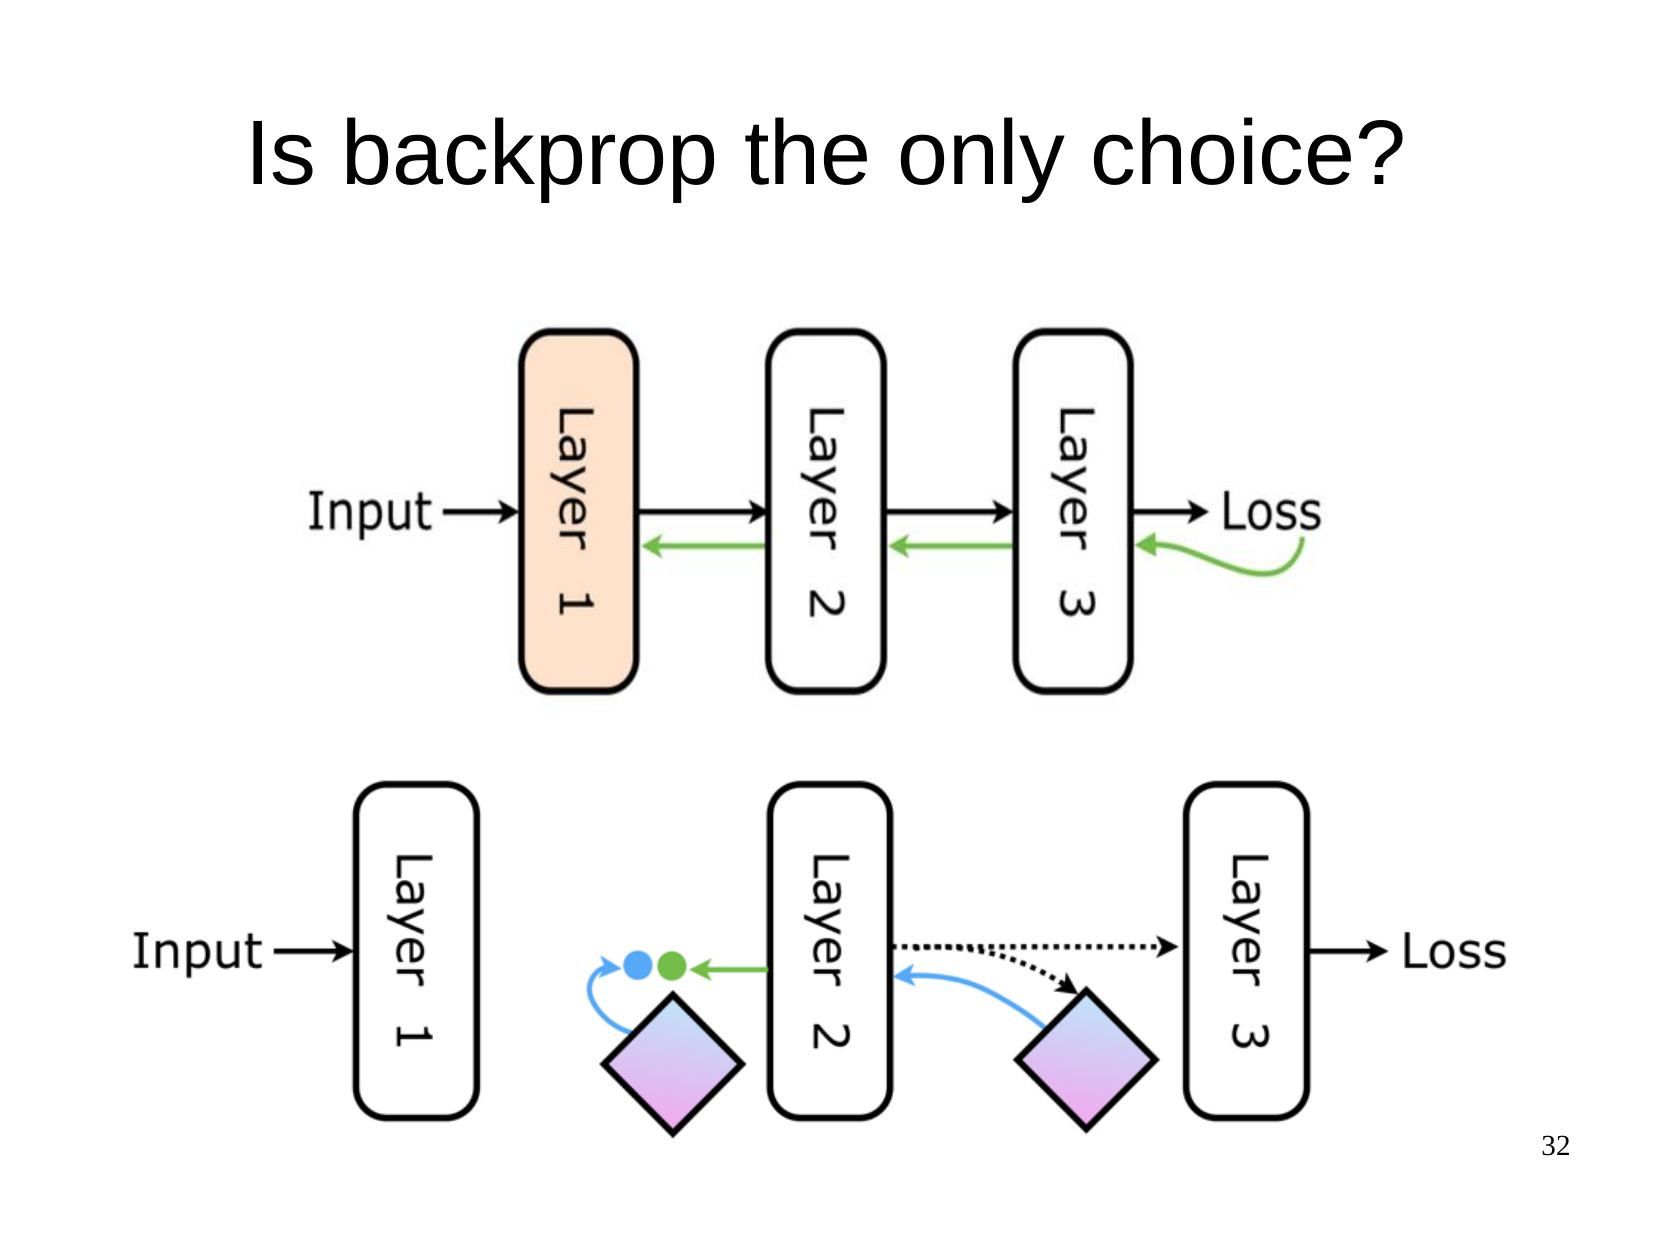

# Is backprop the only choice?
32